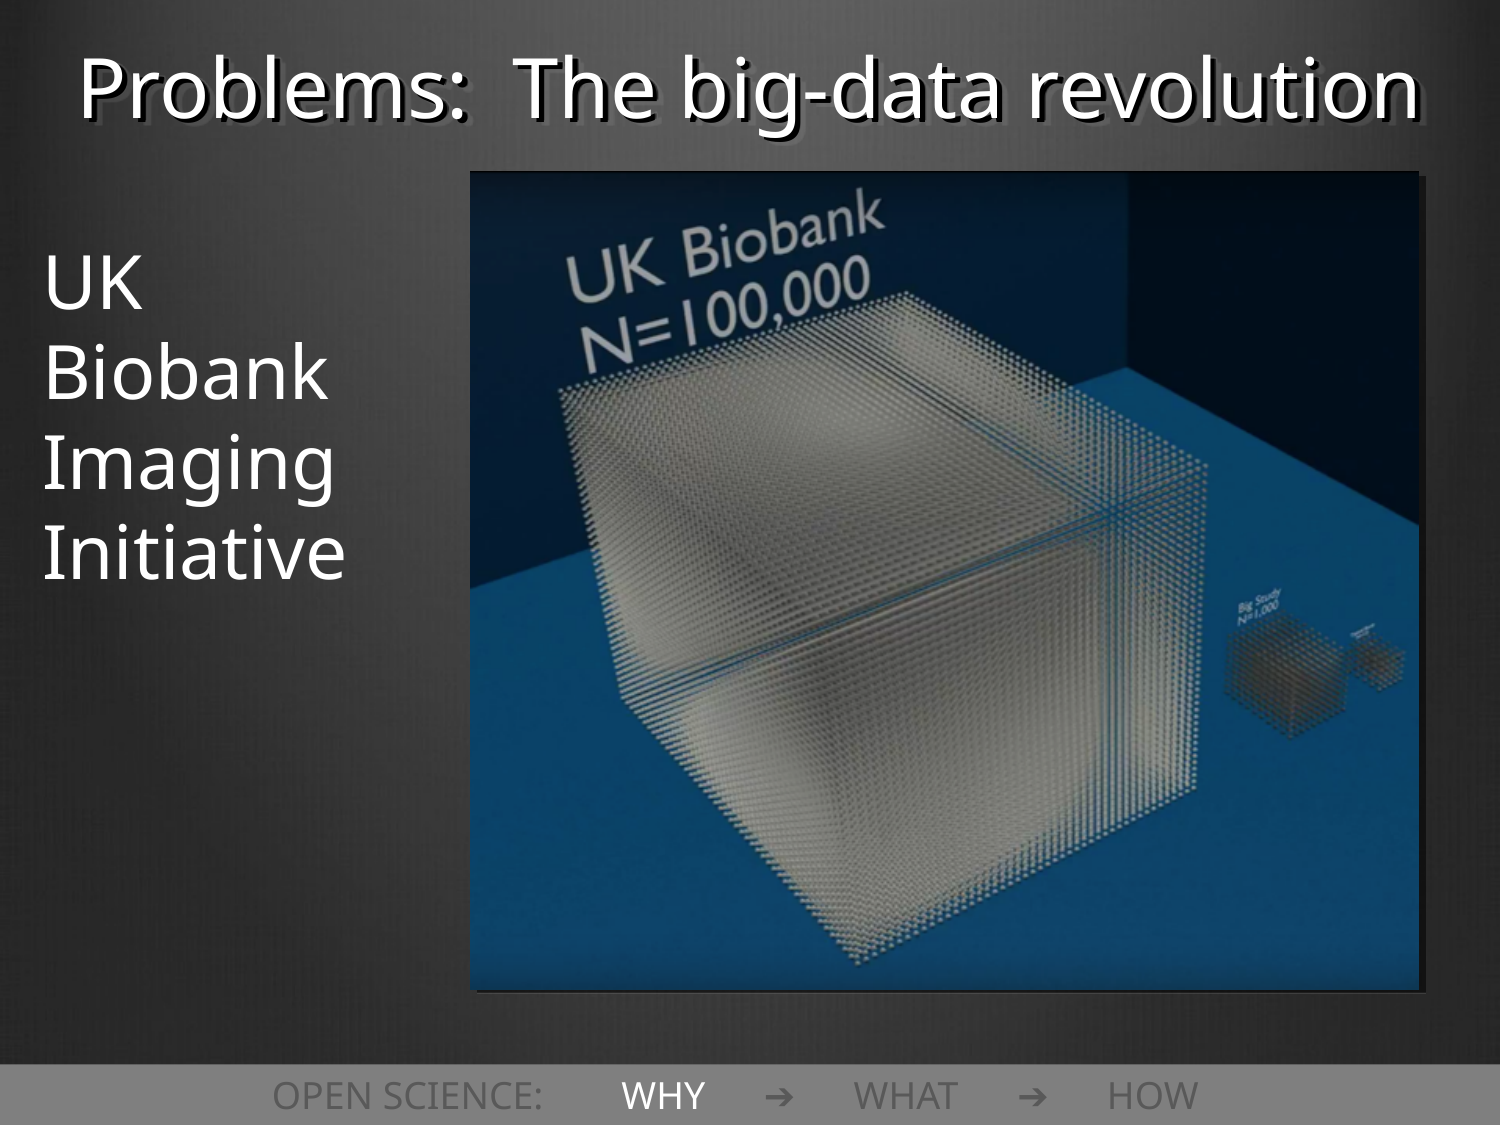

# Problems: The big-data revolution
UK Biobank
Imaging
Initiative
OPEN SCIENCE: WHY ➔ WHAT ➔ HOW